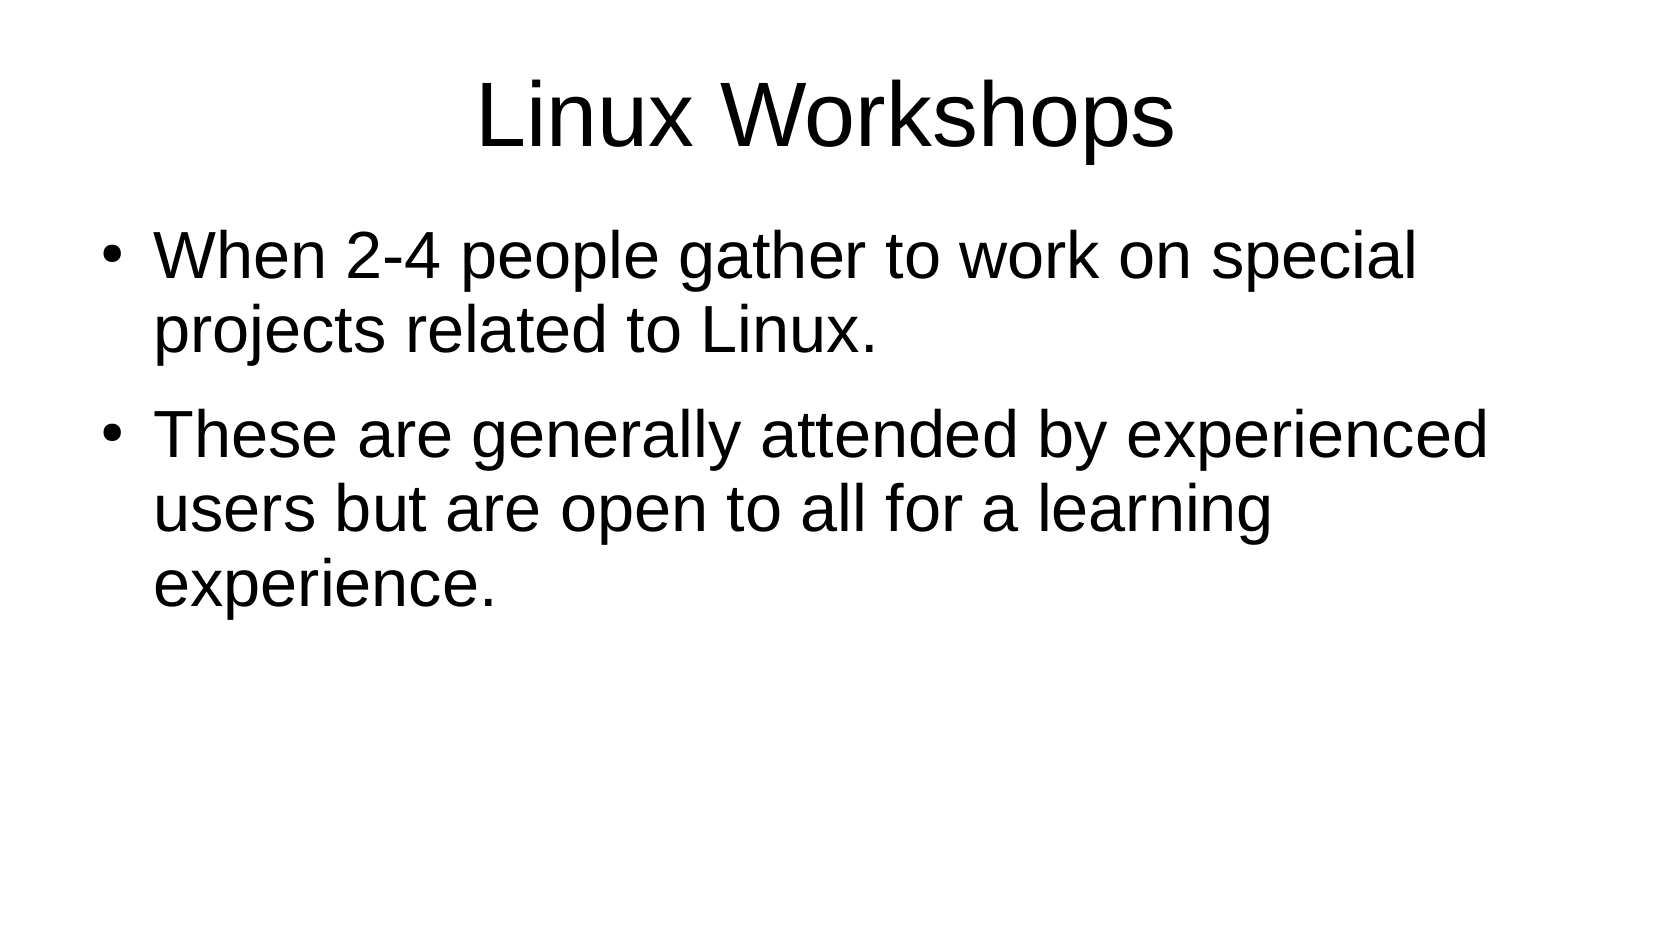

# Linux Workshops
When 2-4 people gather to work on special projects related to Linux.
These are generally attended by experienced users but are open to all for a learning experience.